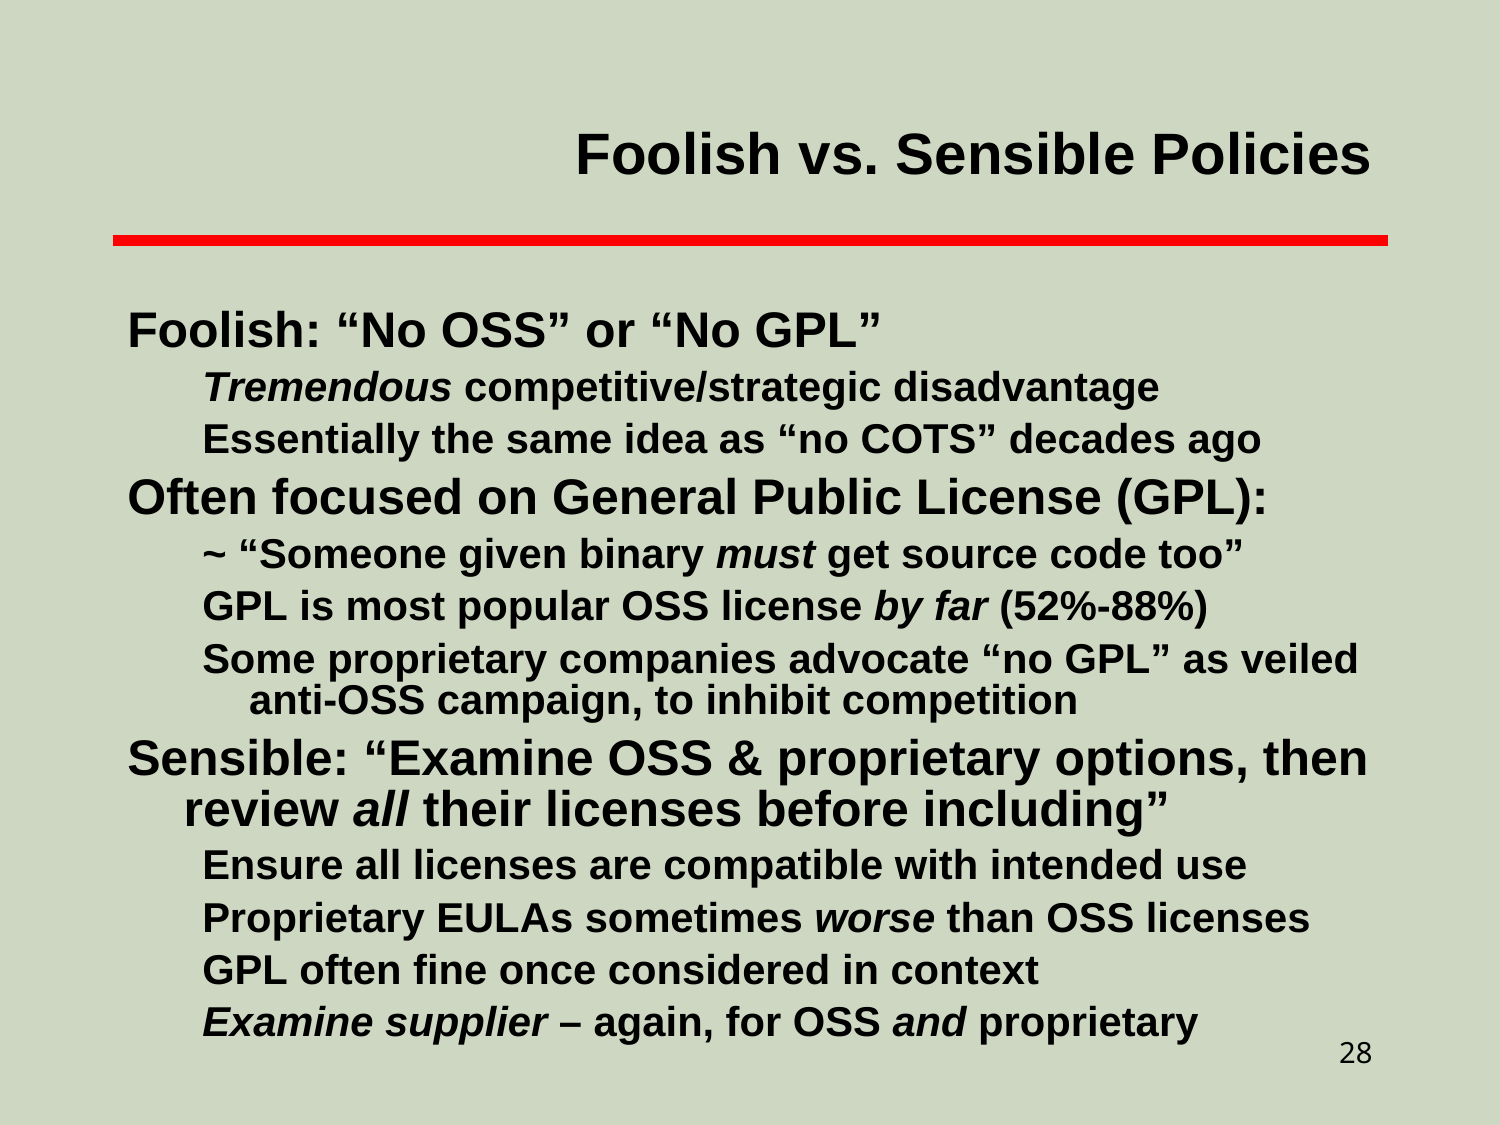

# Foolish vs. Sensible Policies
Foolish: “No OSS” or “No GPL”
Tremendous competitive/strategic disadvantage
Essentially the same idea as “no COTS” decades ago
Often focused on General Public License (GPL):
~ “Someone given binary must get source code too”
GPL is most popular OSS license by far (52%-88%)
Some proprietary companies advocate “no GPL” as veiled anti-OSS campaign, to inhibit competition
Sensible: “Examine OSS & proprietary options, then review all their licenses before including”
Ensure all licenses are compatible with intended use
Proprietary EULAs sometimes worse than OSS licenses
GPL often fine once considered in context
Examine supplier – again, for OSS and proprietary